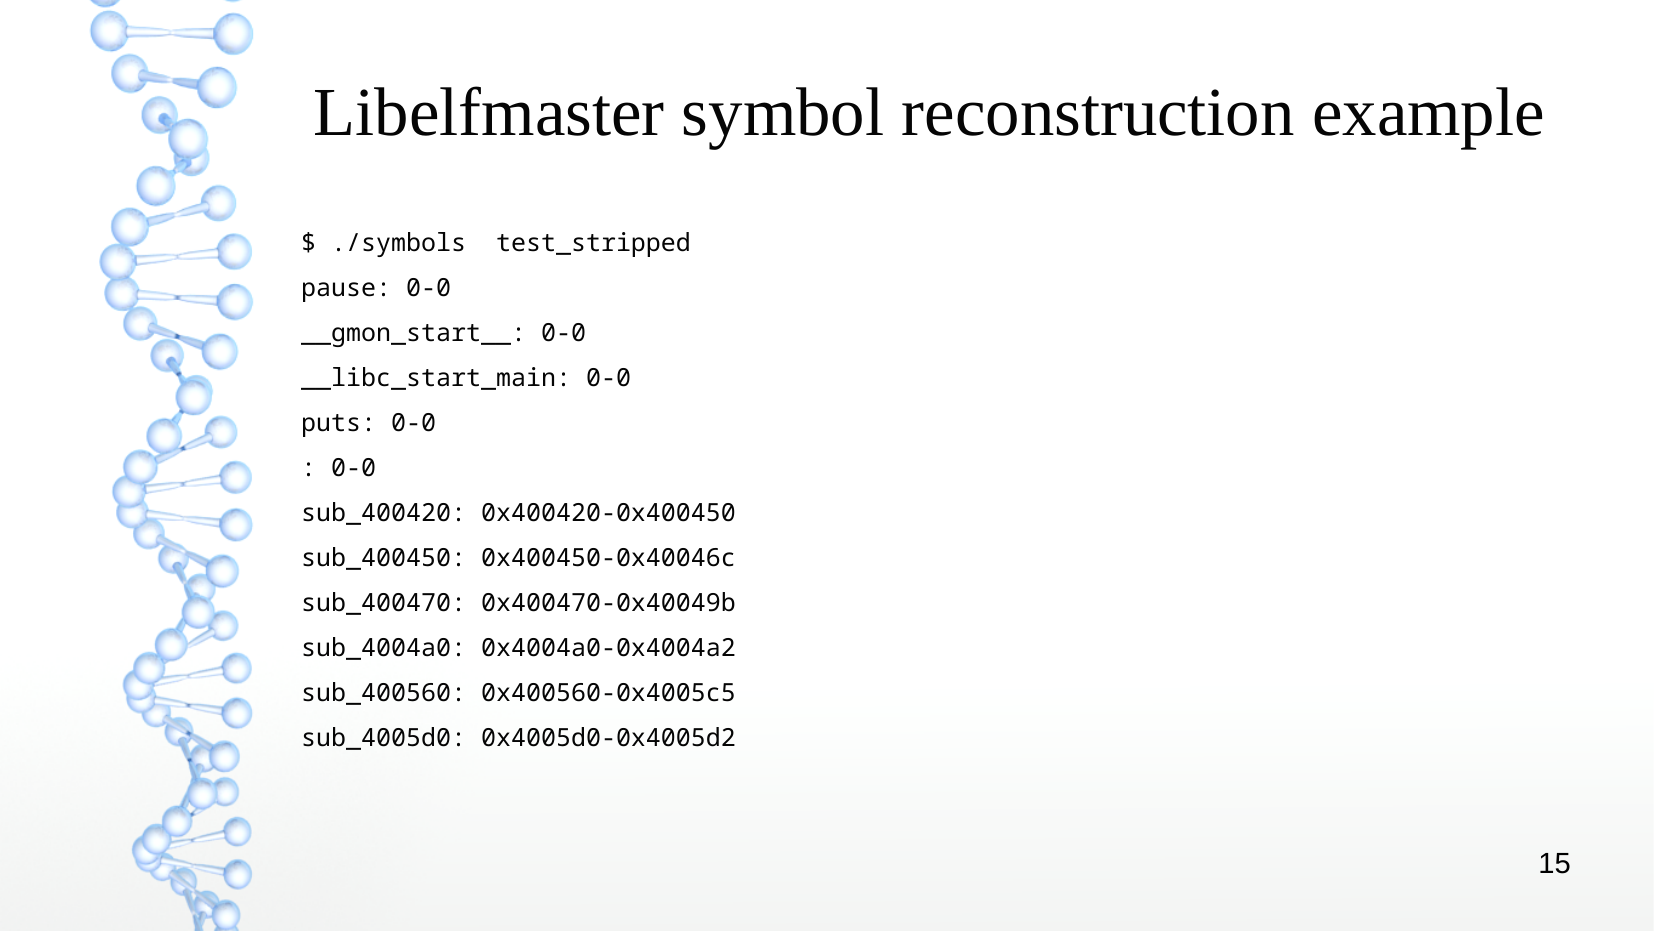

# Libelfmaster symbol reconstruction example
$ ./symbols test_stripped
pause: 0-0
__gmon_start__: 0-0
__libc_start_main: 0-0
puts: 0-0
: 0-0
sub_400420: 0x400420-0x400450
sub_400450: 0x400450-0x40046c
sub_400470: 0x400470-0x40049b
sub_4004a0: 0x4004a0-0x4004a2
sub_400560: 0x400560-0x4005c5
sub_4005d0: 0x4005d0-0x4005d2
15